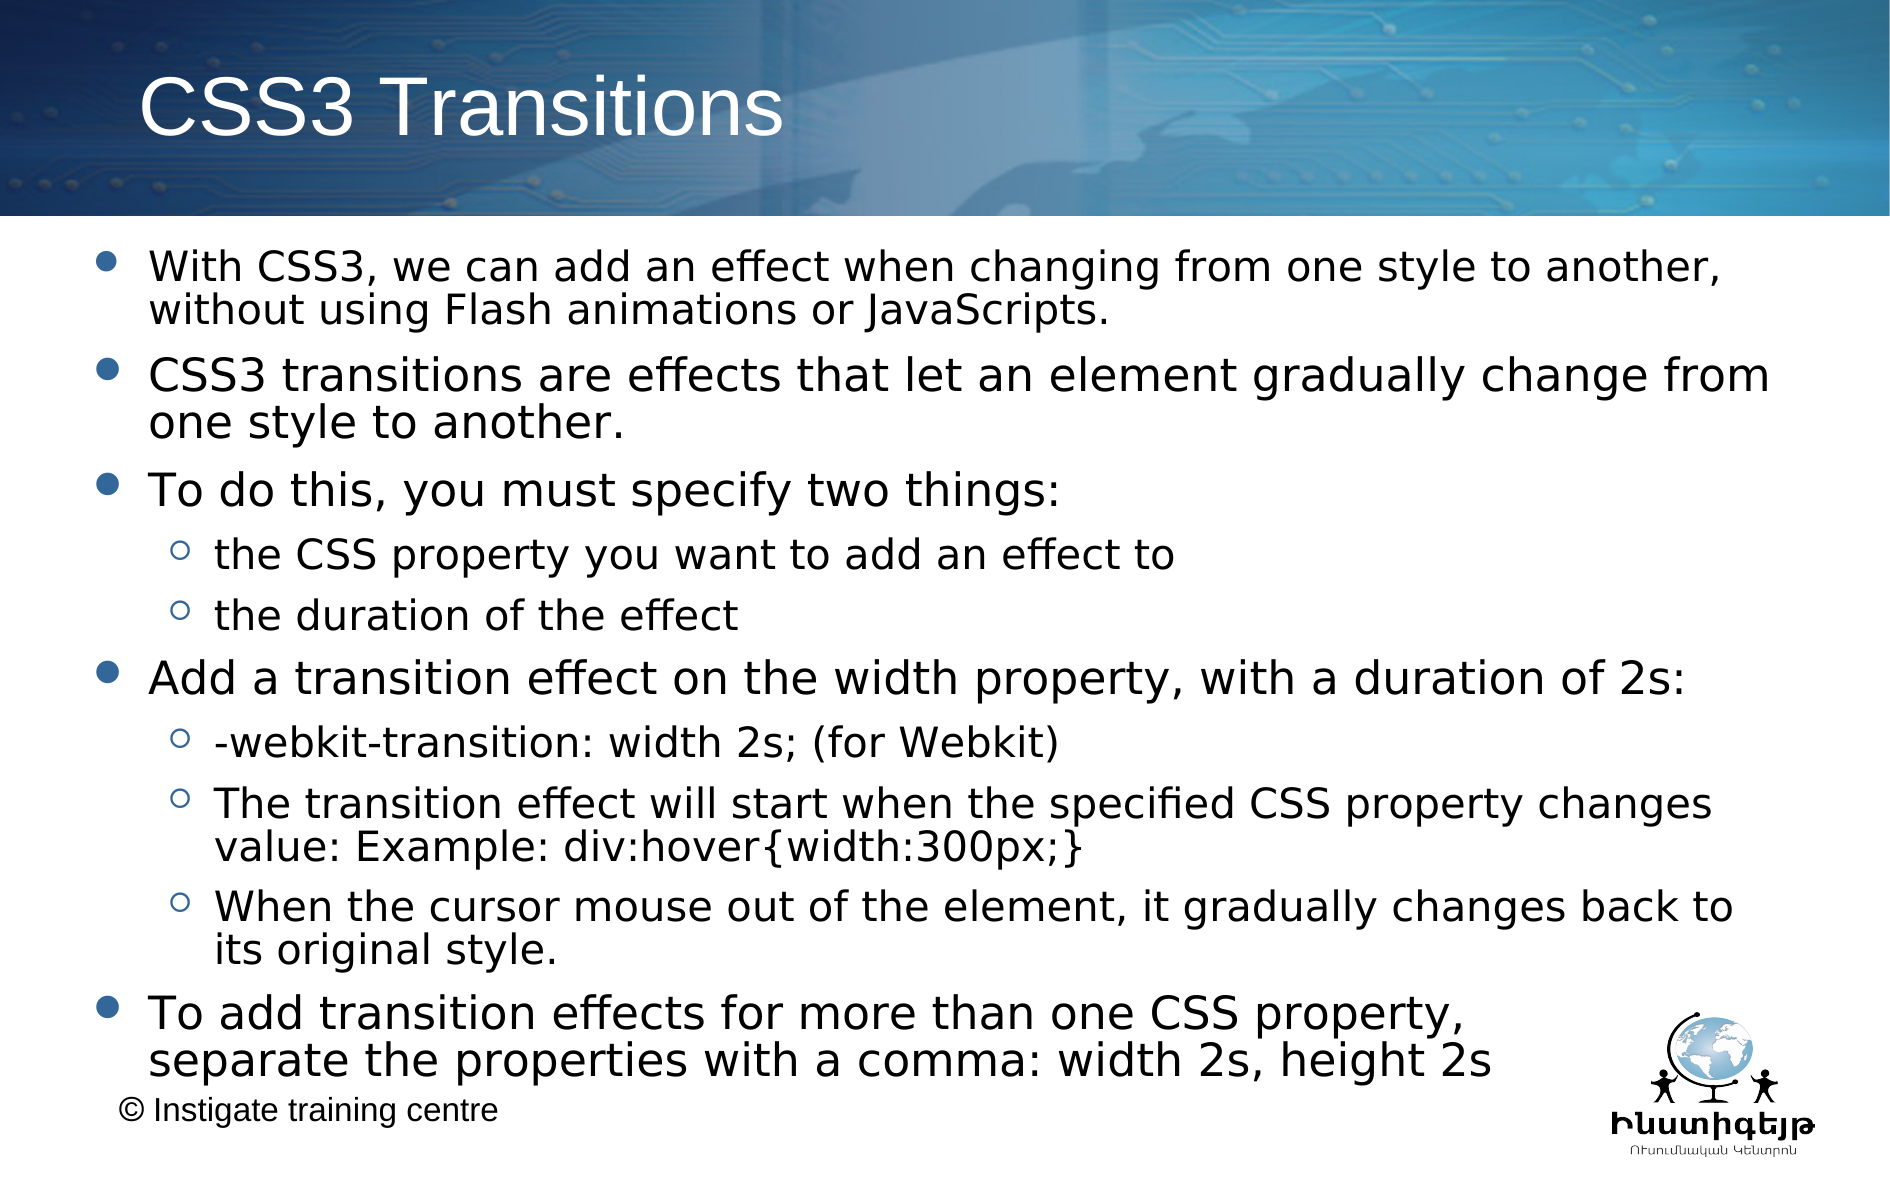

CSS3 Transitions
# With CSS3, we can add an effect when changing from one style to another, without using Flash animations or JavaScripts.
CSS3 transitions are effects that let an element gradually change from one style to another.
To do this, you must specify two things:
the CSS property you want to add an effect to
the duration of the effect
Add a transition effect on the width property, with a duration of 2s:
-webkit-transition: width 2s; (for Webkit)
The transition effect will start when the specified CSS property changes value: Example: div:hover{width:300px;}
When the cursor mouse out of the element, it gradually changes back to its original style.
To add transition effects for more than one CSS property,
separate the properties with a comma: width 2s, height 2s